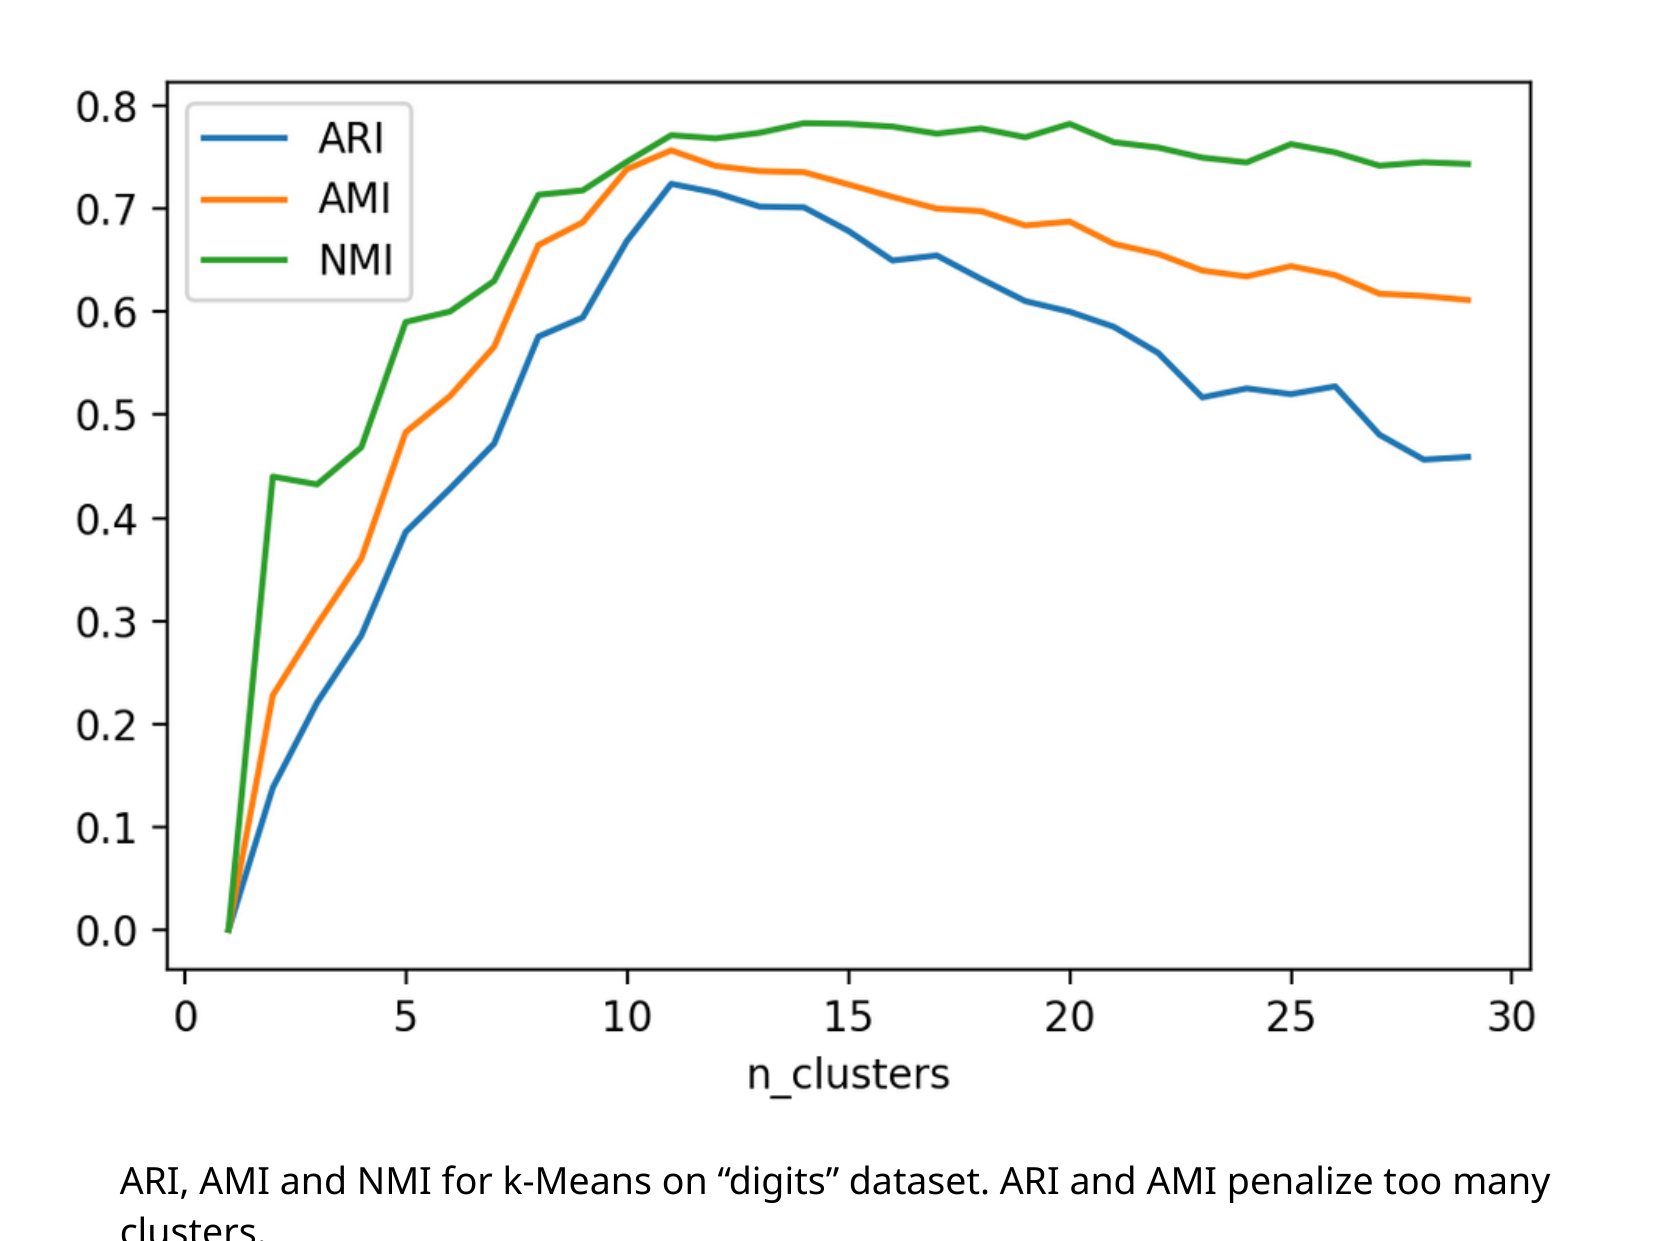

#
ARI, AMI and NMI for k-Means on “digits” dataset. ARI and AMI penalize too many clusters.